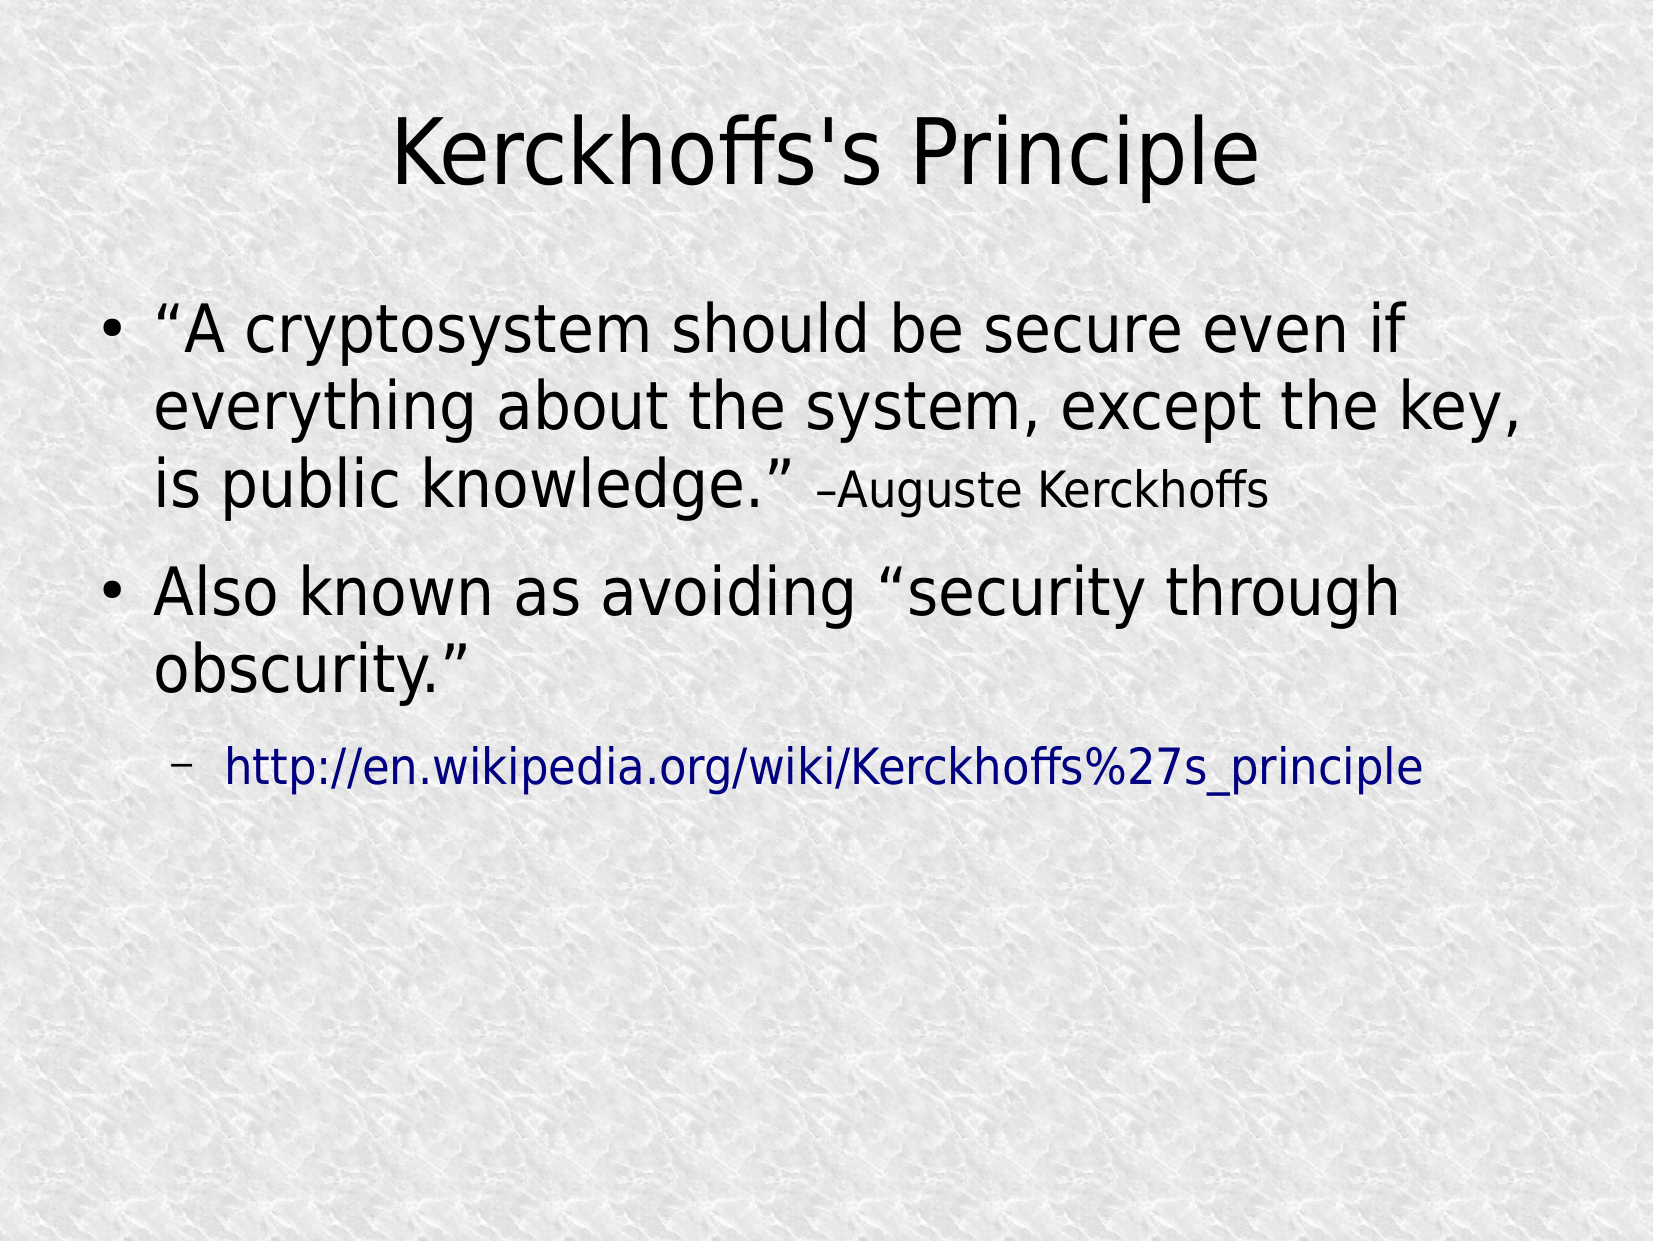

Kerckhoffs's Principle
# “A cryptosystem should be secure even if everything about the system, except the key, is public knowledge.” –Auguste Kerckhoffs
Also known as avoiding “security through obscurity.”
http://en.wikipedia.org/wiki/Kerckhoffs%27s_principle